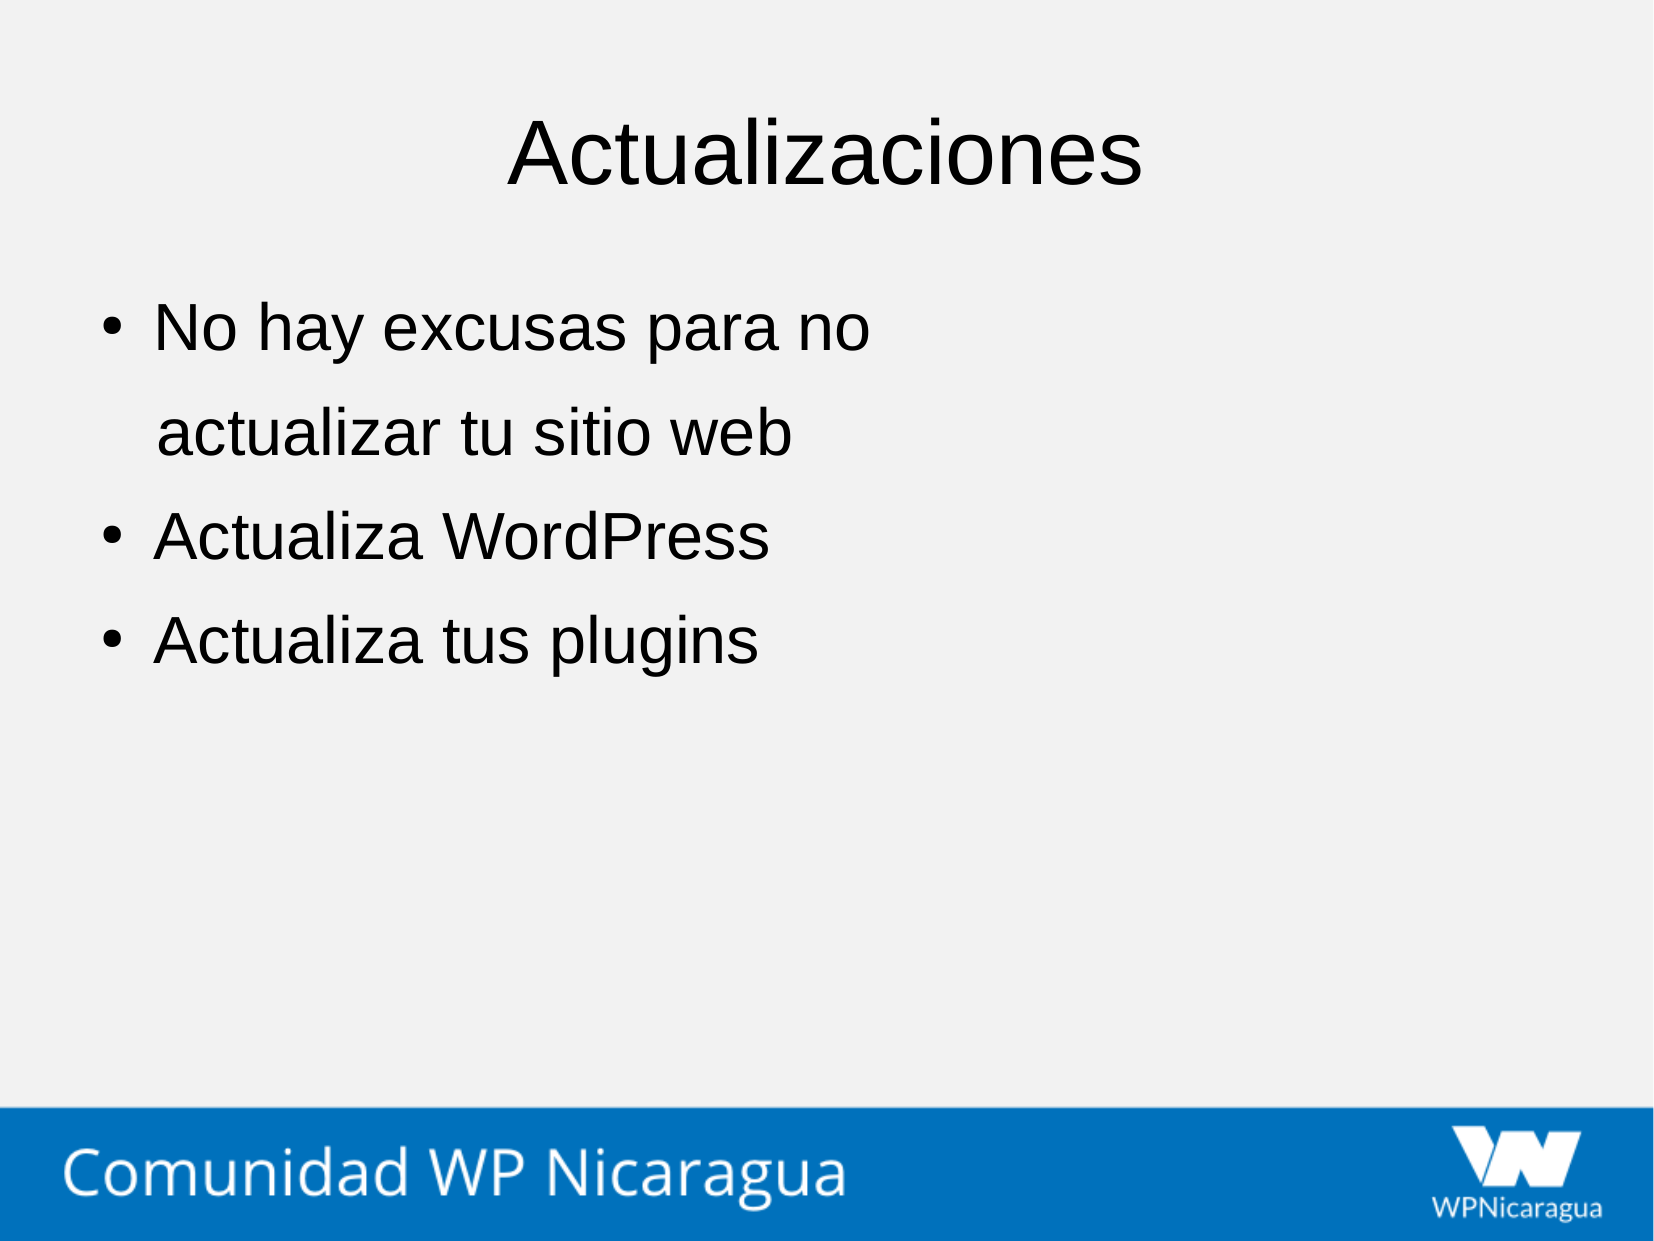

# Actualizaciones
No hay excusas para no
 actualizar tu sitio web
Actualiza WordPress
Actualiza tus plugins